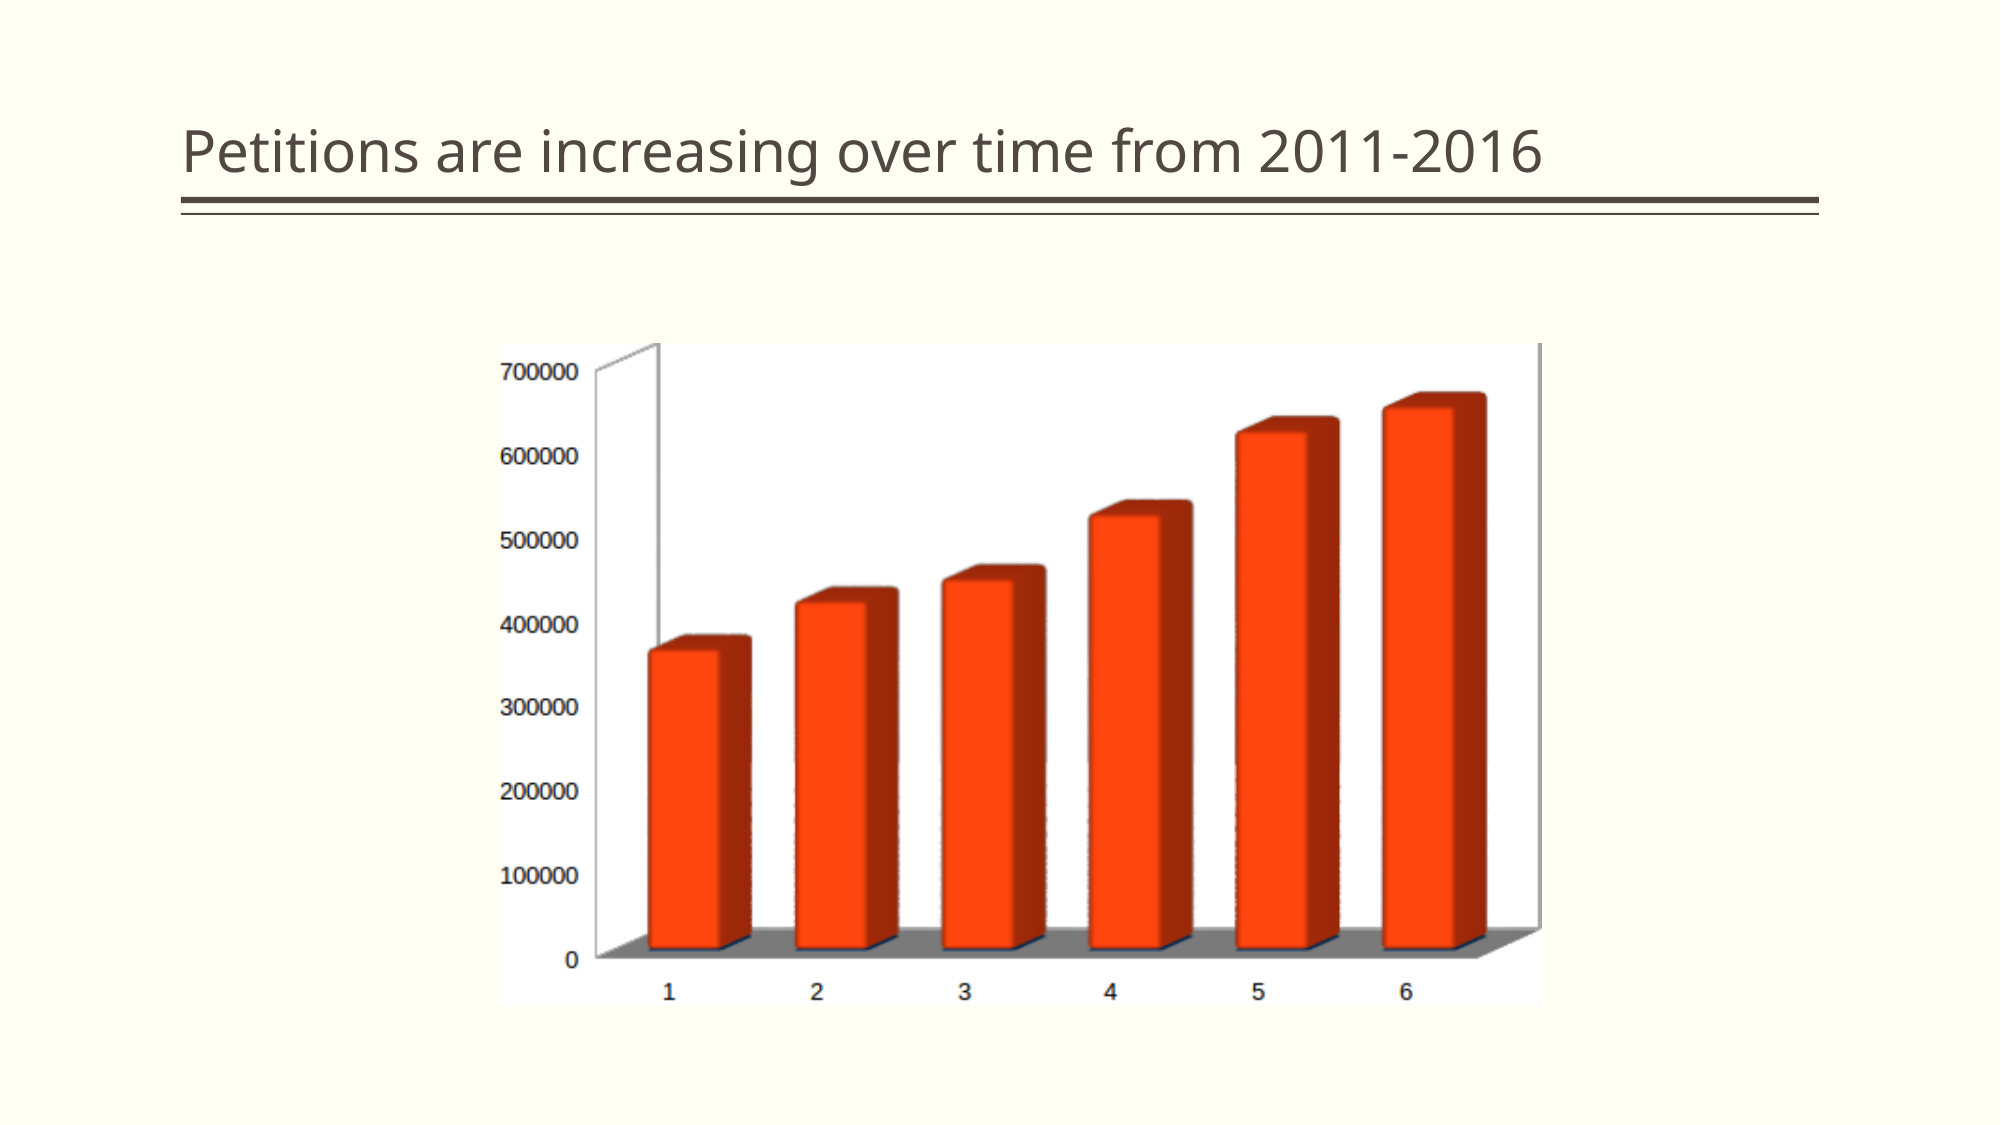

# Petitions are increasing over time from 2011-2016